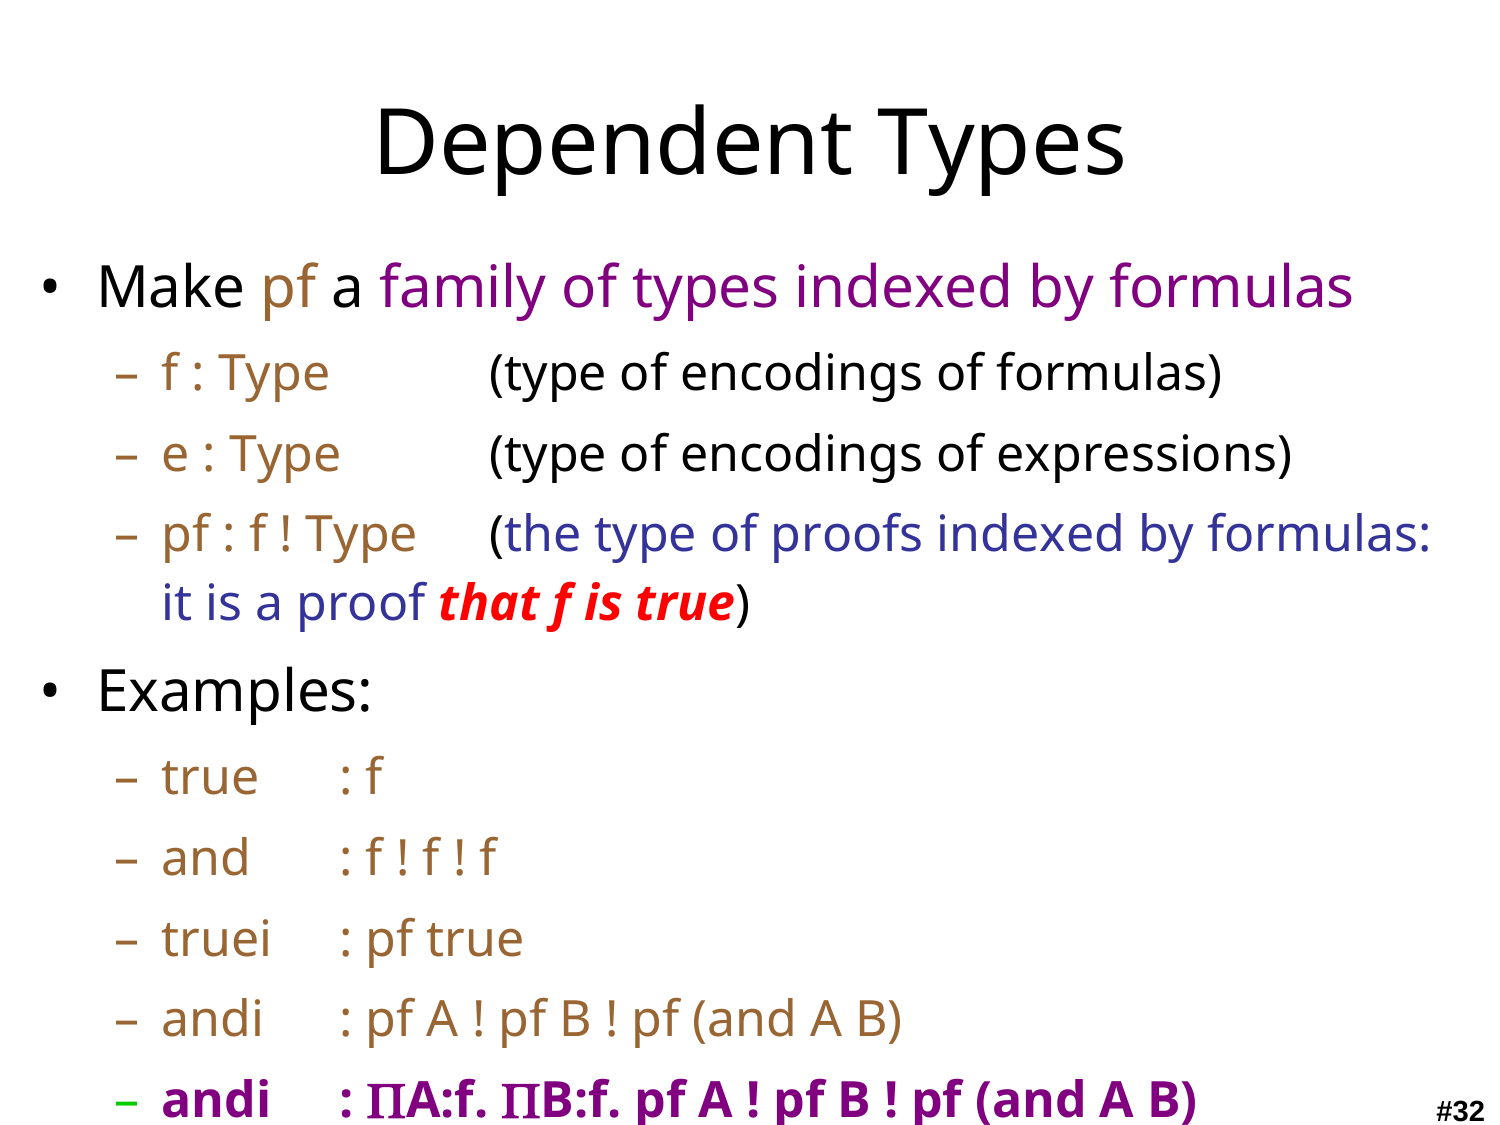

# Dependent Types
Make pf a family of types indexed by formulas
f : Type		(type of encodings of formulas)
e : Type	(type of encodings of expressions)
pf : f ! Type	(the type of proofs indexed by formulas: it is a proof that f is true)
Examples:
true	: f
and	: f ! f ! f
truei	: pf true
andi	: pf A ! pf B ! pf (and A B)
andi	: A:f. B:f. pf A ! pf B ! pf (and A B)
(A:f.X means “forall A of type f, dependent type X”, see next lecture)
32